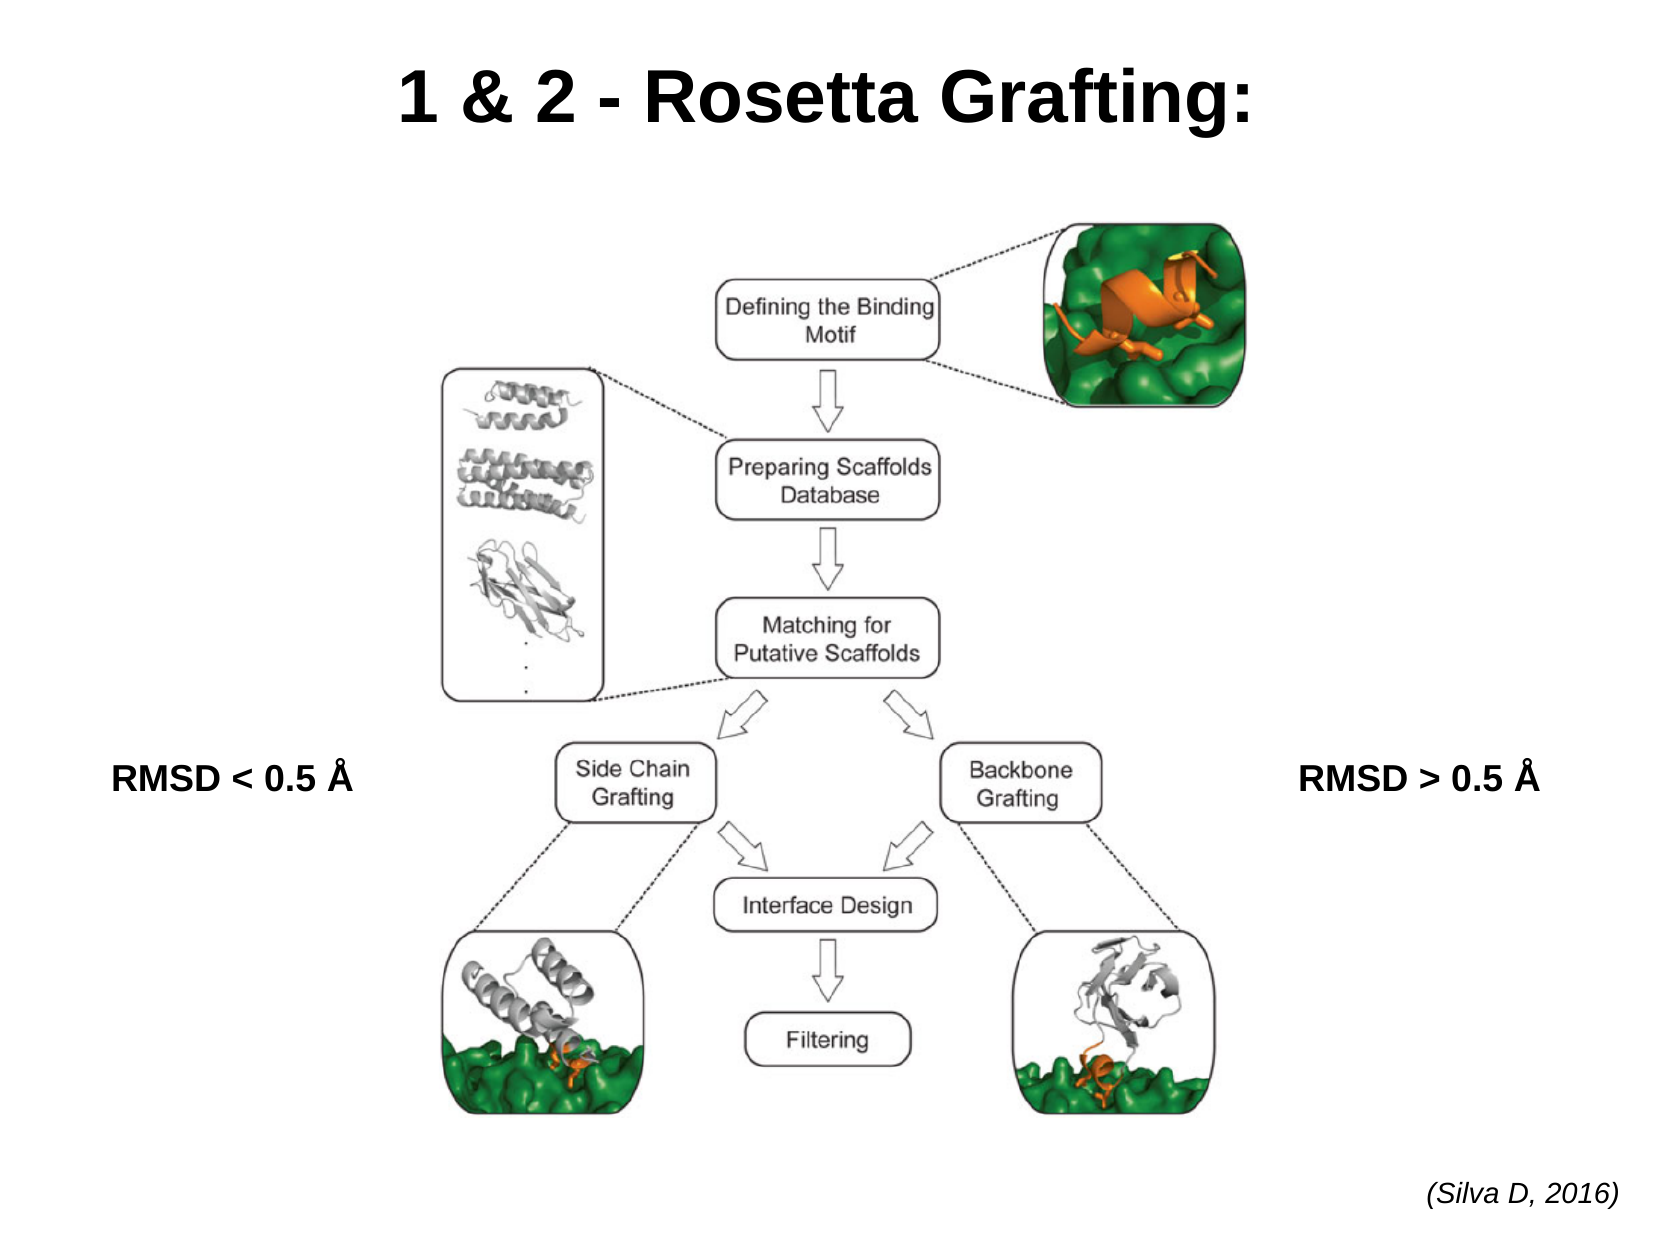

1 & 2 - Rosetta Grafting:
RMSD < 0.5 Å
RMSD > 0.5 Å
(Silva D, 2016)